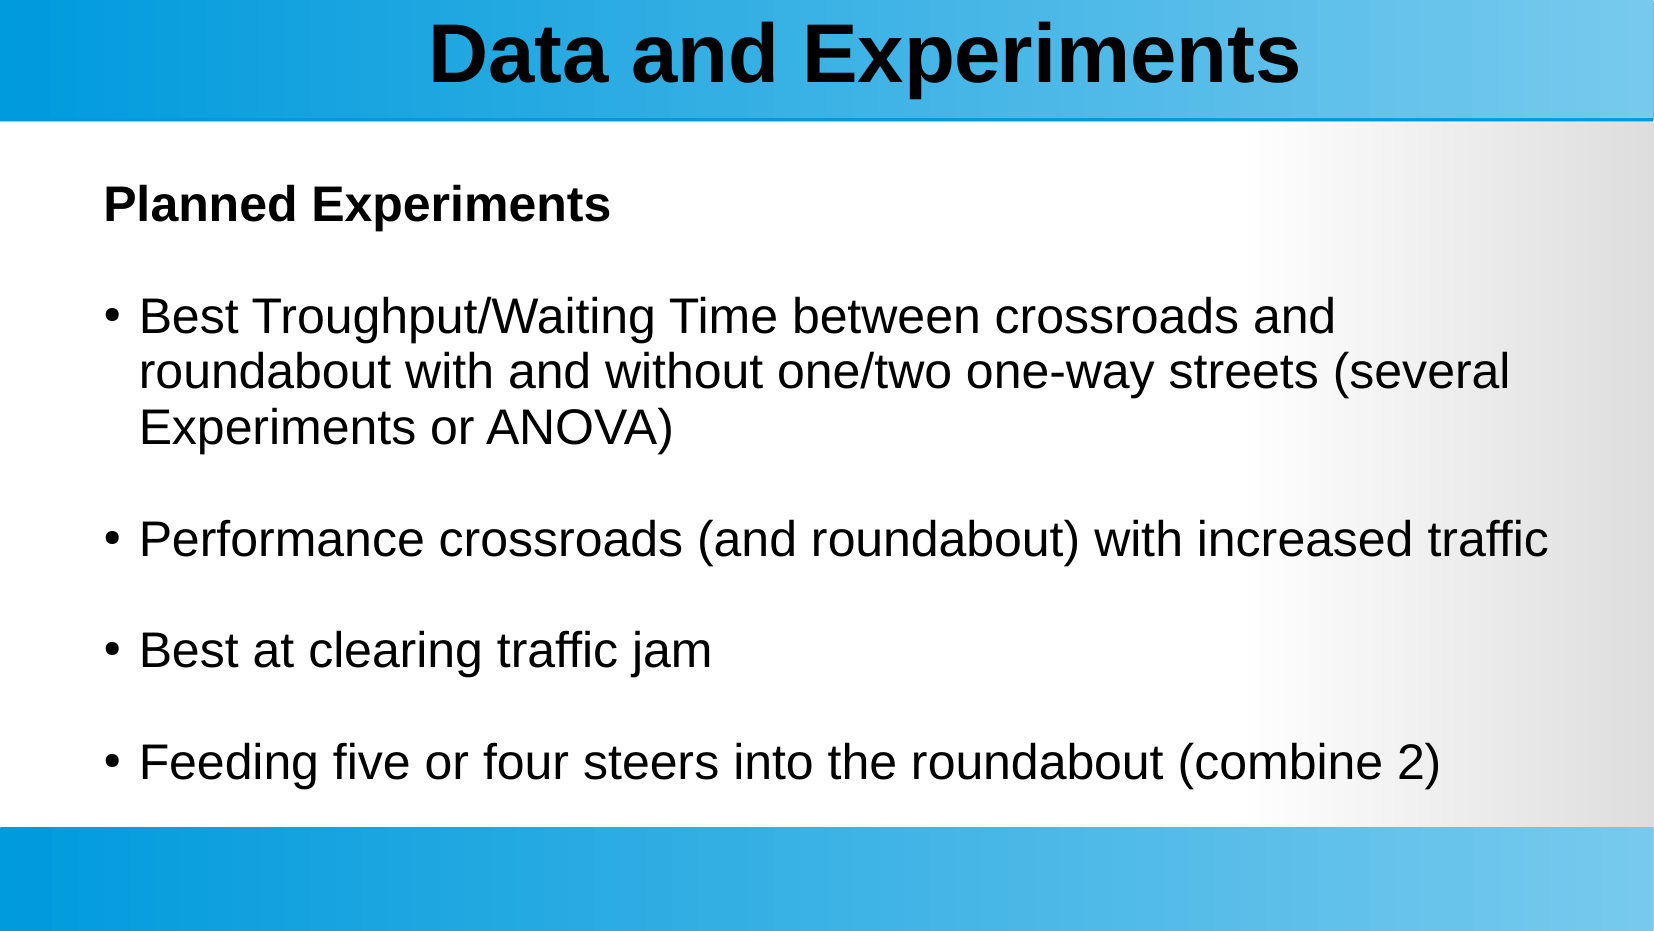

Data and Experiments
Planned Experiments
Best Troughput/Waiting Time between crossroads and roundabout with and without one/two one-way streets (several Experiments or ANOVA)
Performance crossroads (and roundabout) with increased traffic
Best at clearing traffic jam
Feeding five or four steers into the roundabout (combine 2)